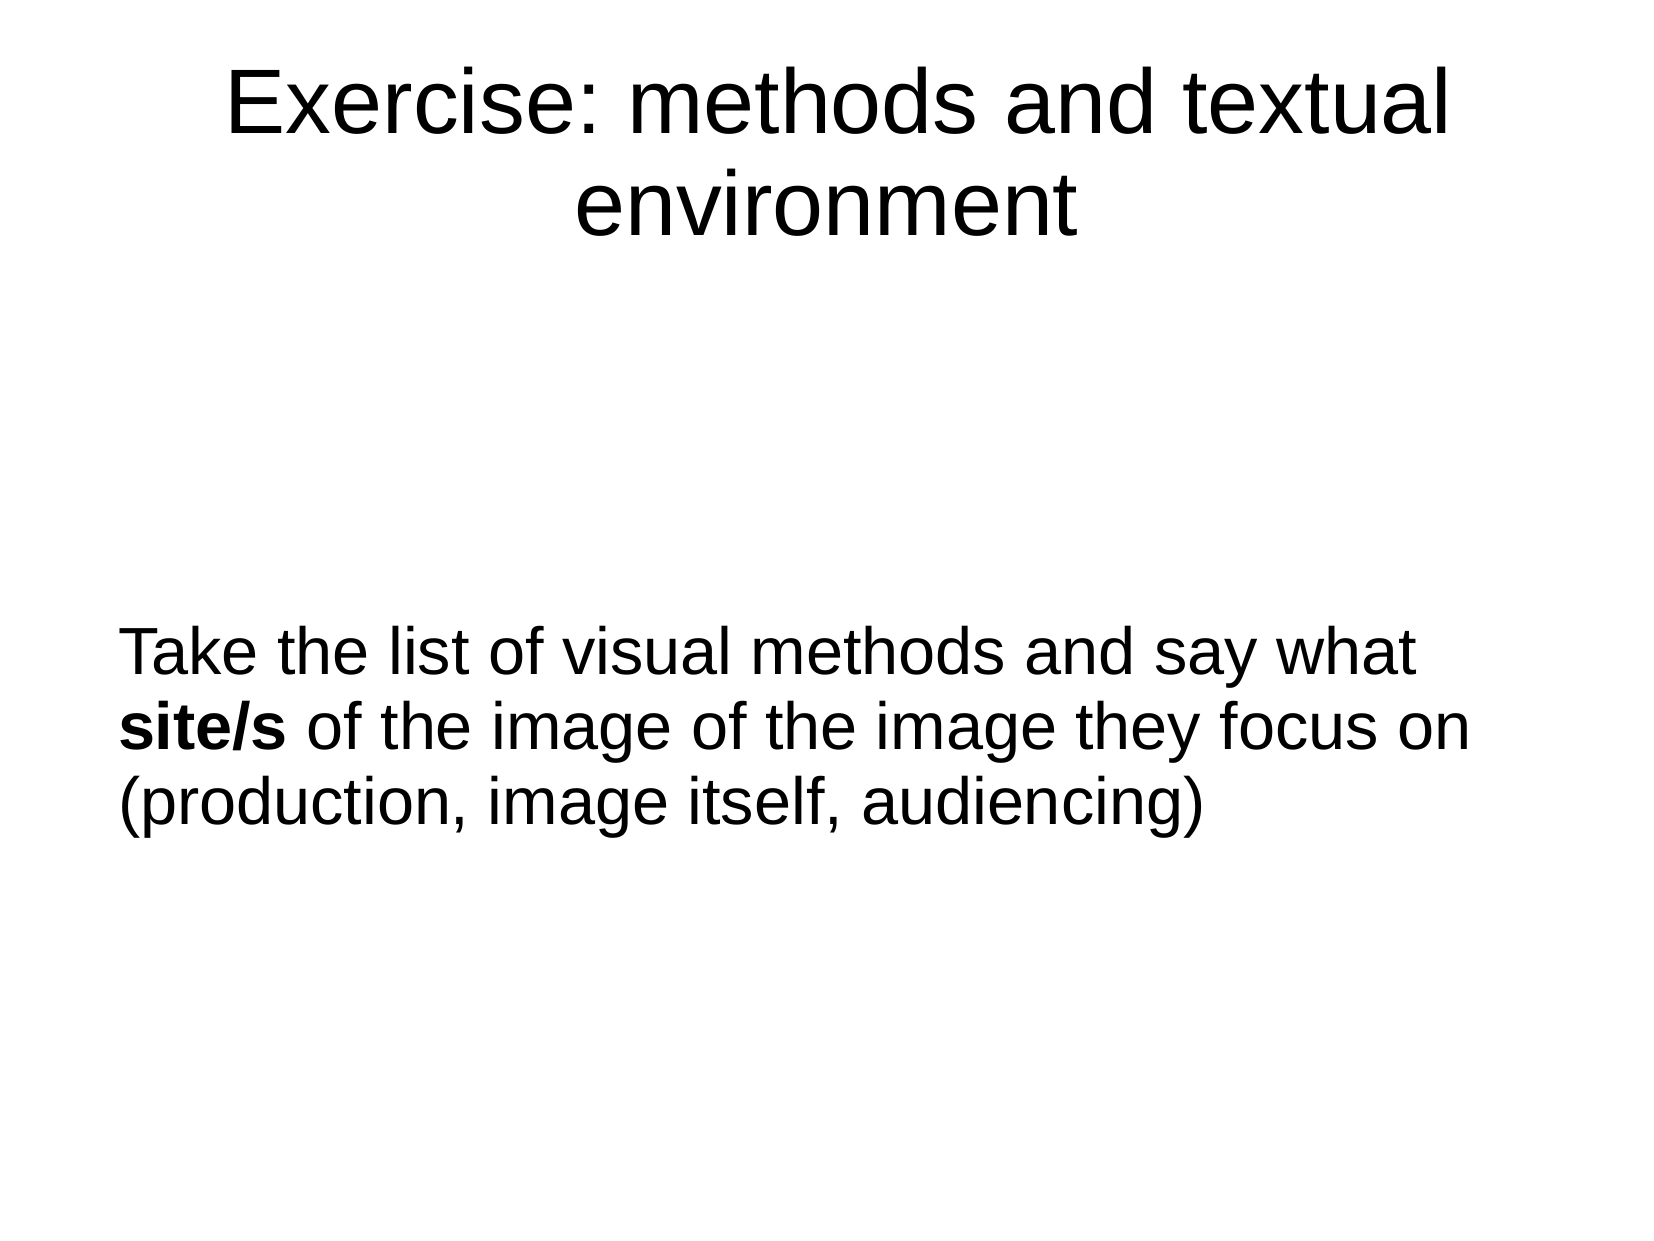

# Exercise: methods and textual environment
Take the list of visual methods and say what site/s of the image of the image they focus on (production, image itself, audiencing)